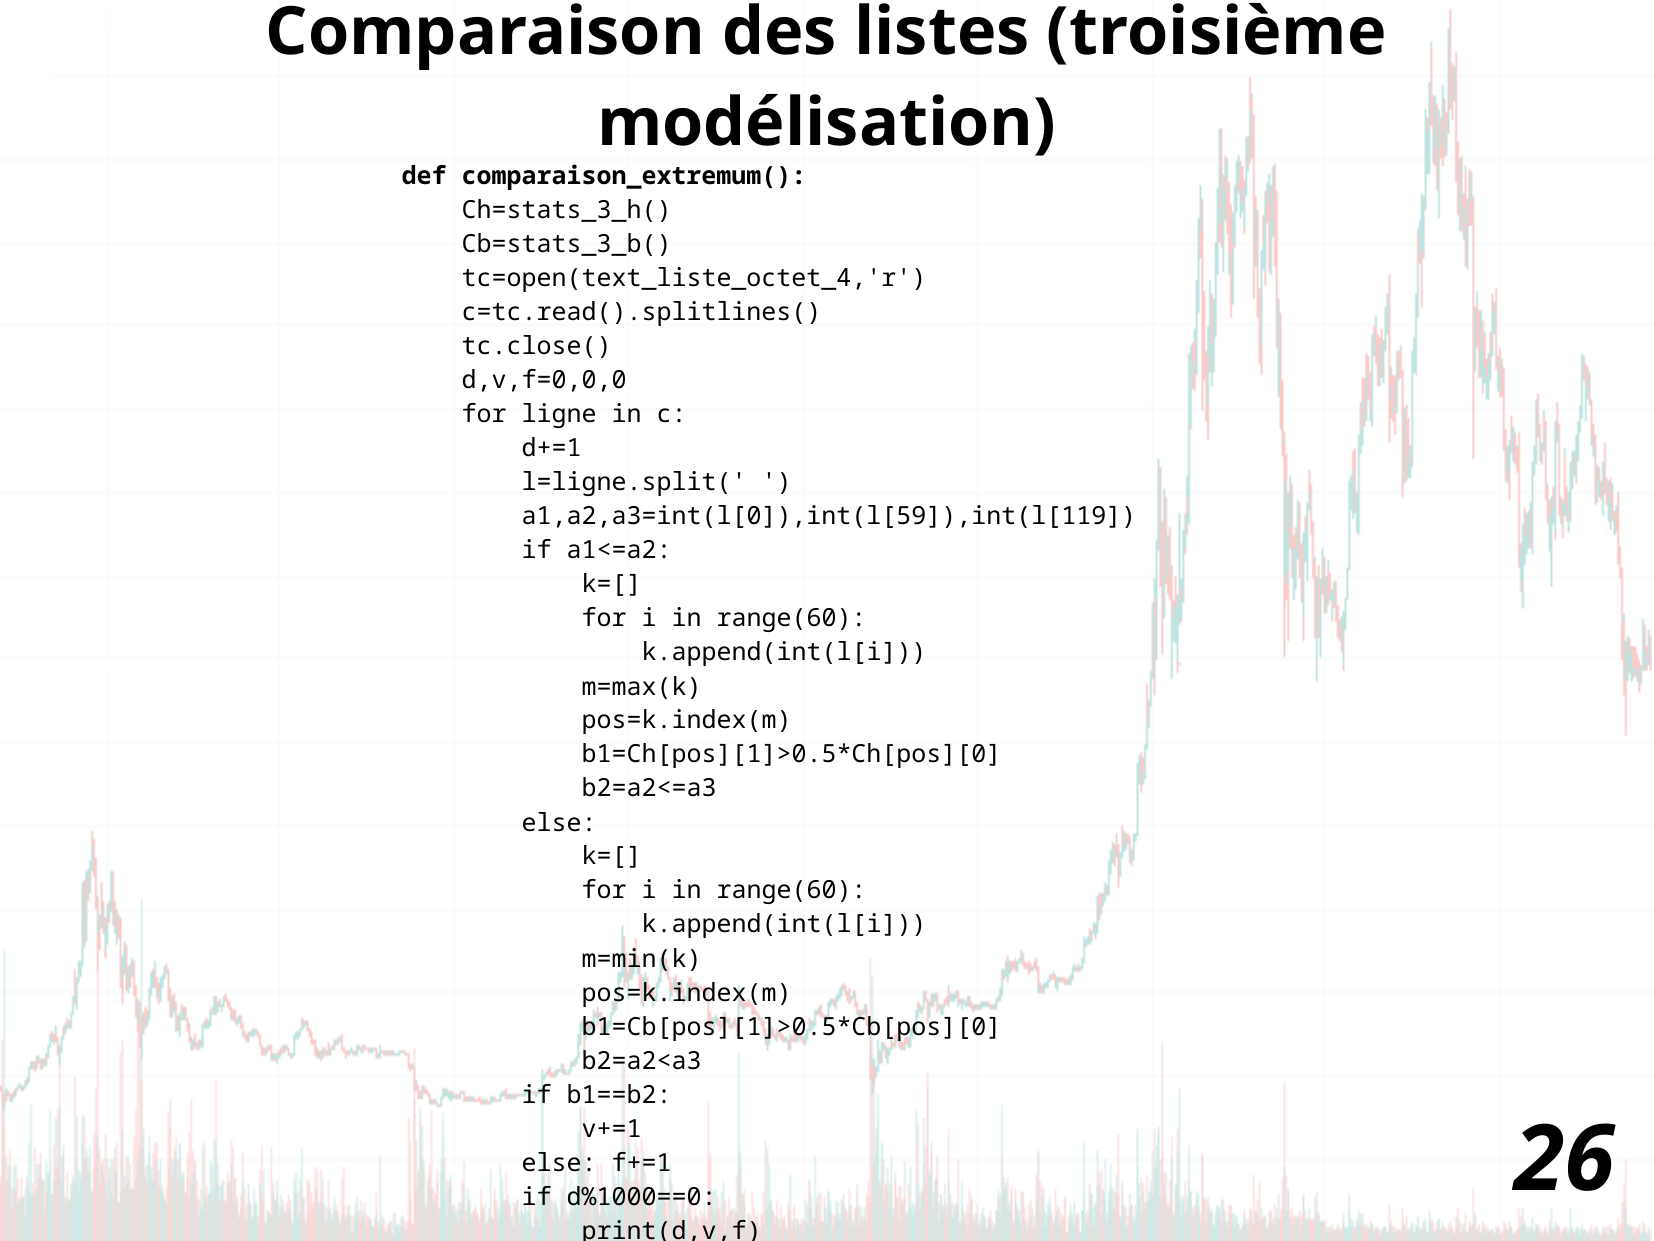

# Comparaison des listes (troisième modélisation)
def comparaison_extremum():
 Ch=stats_3_h()
 Cb=stats_3_b()
 tc=open(text_liste_octet_4,'r')
 c=tc.read().splitlines()
 tc.close()
 d,v,f=0,0,0
 for ligne in c:
 d+=1
 l=ligne.split(' ')
 a1,a2,a3=int(l[0]),int(l[59]),int(l[119])
 if a1<=a2:
 k=[]
 for i in range(60):
 k.append(int(l[i]))
 m=max(k)
 pos=k.index(m)
 b1=Ch[pos][1]>0.5*Ch[pos][0]
 b2=a2<=a3
 else:
 k=[]
 for i in range(60):
 k.append(int(l[i]))
 m=min(k)
 pos=k.index(m)
 b1=Cb[pos][1]>0.5*Cb[pos][0]
 b2=a2<a3
 if b1==b2:
 v+=1
 else: f+=1
 if d%1000==0:
 print(d,v,f)
 print(d,v,f)
26